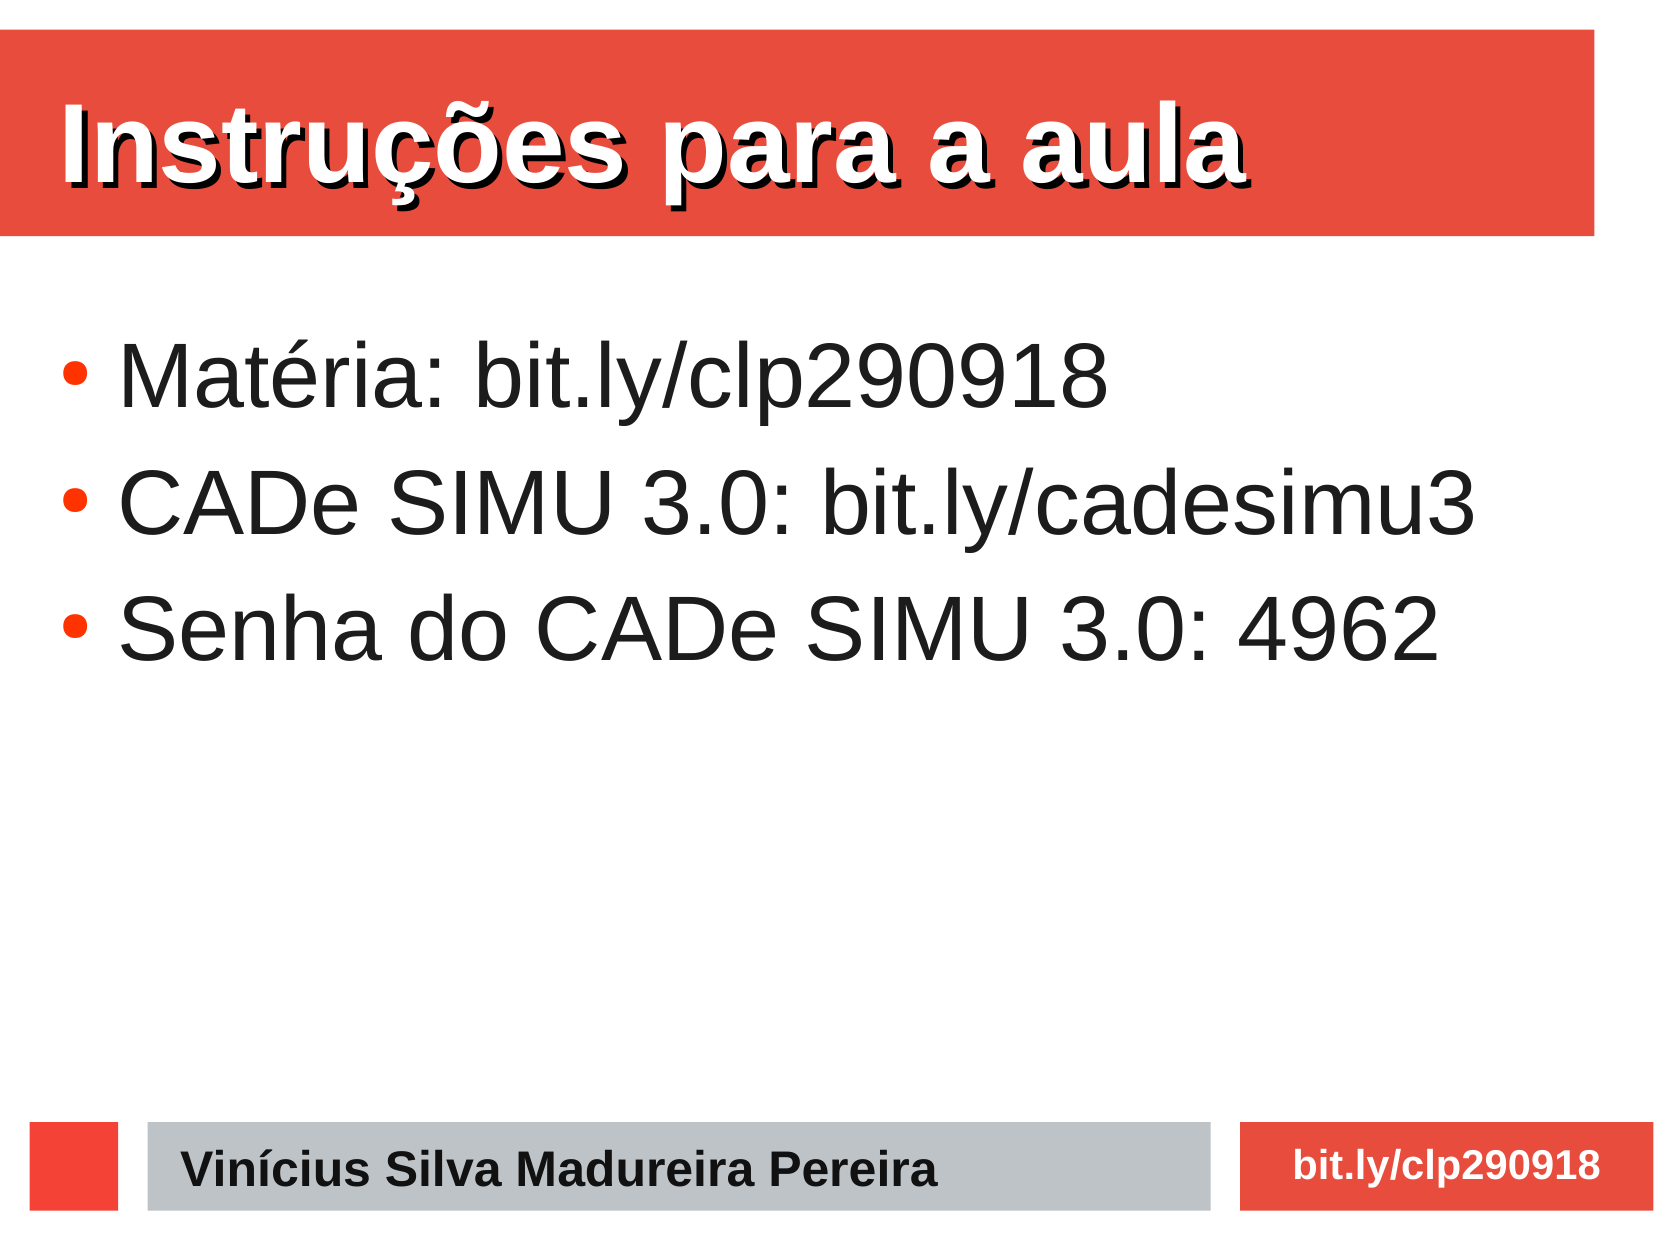

# Instruções para a aula
 Matéria: bit.ly/clp290918
 CADe SIMU 3.0: bit.ly/cadesimu3
 Senha do CADe SIMU 3.0: 4962
Vinícius Silva Madureira Pereira
bit.ly/clp290918